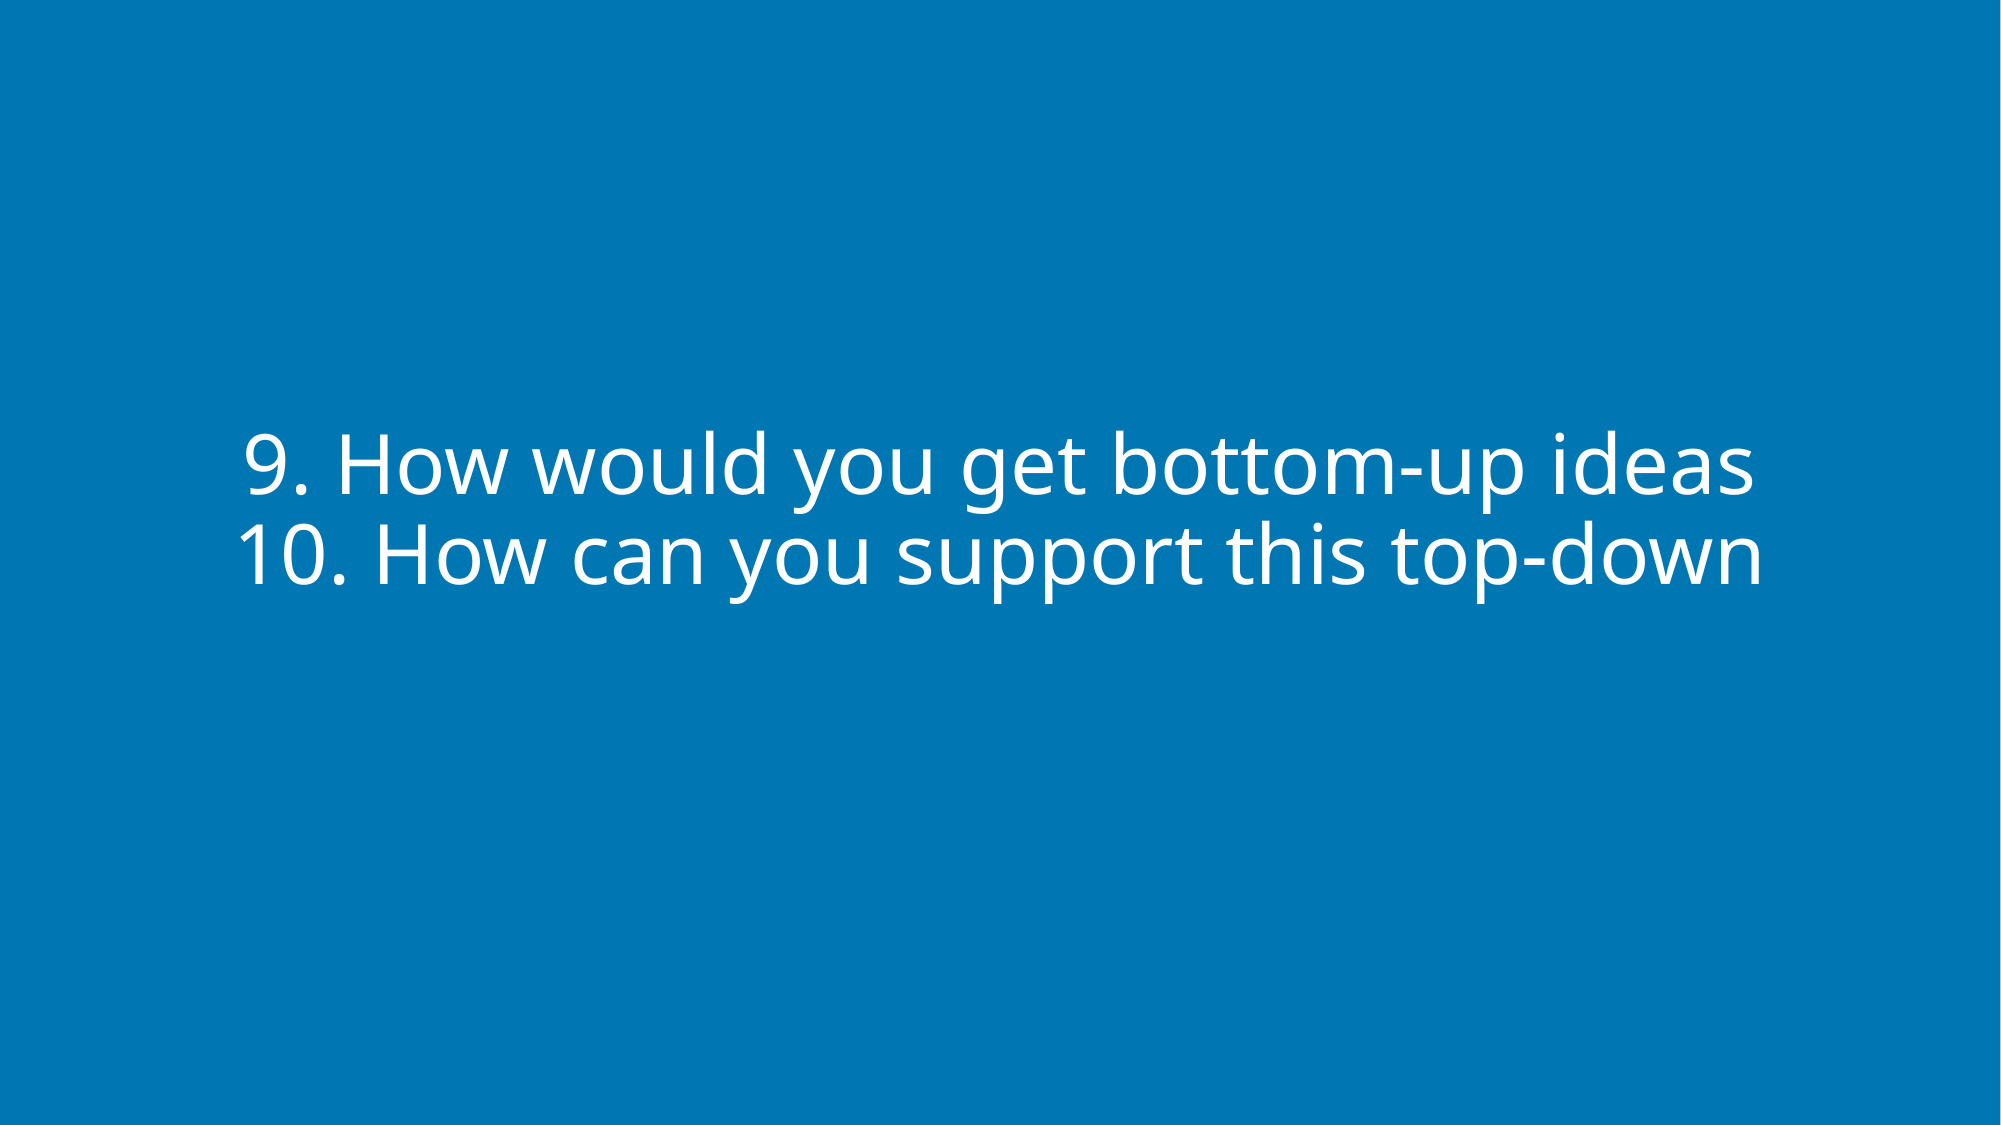

# 9. How would you get bottom-up ideas
10. How can you support this top-down